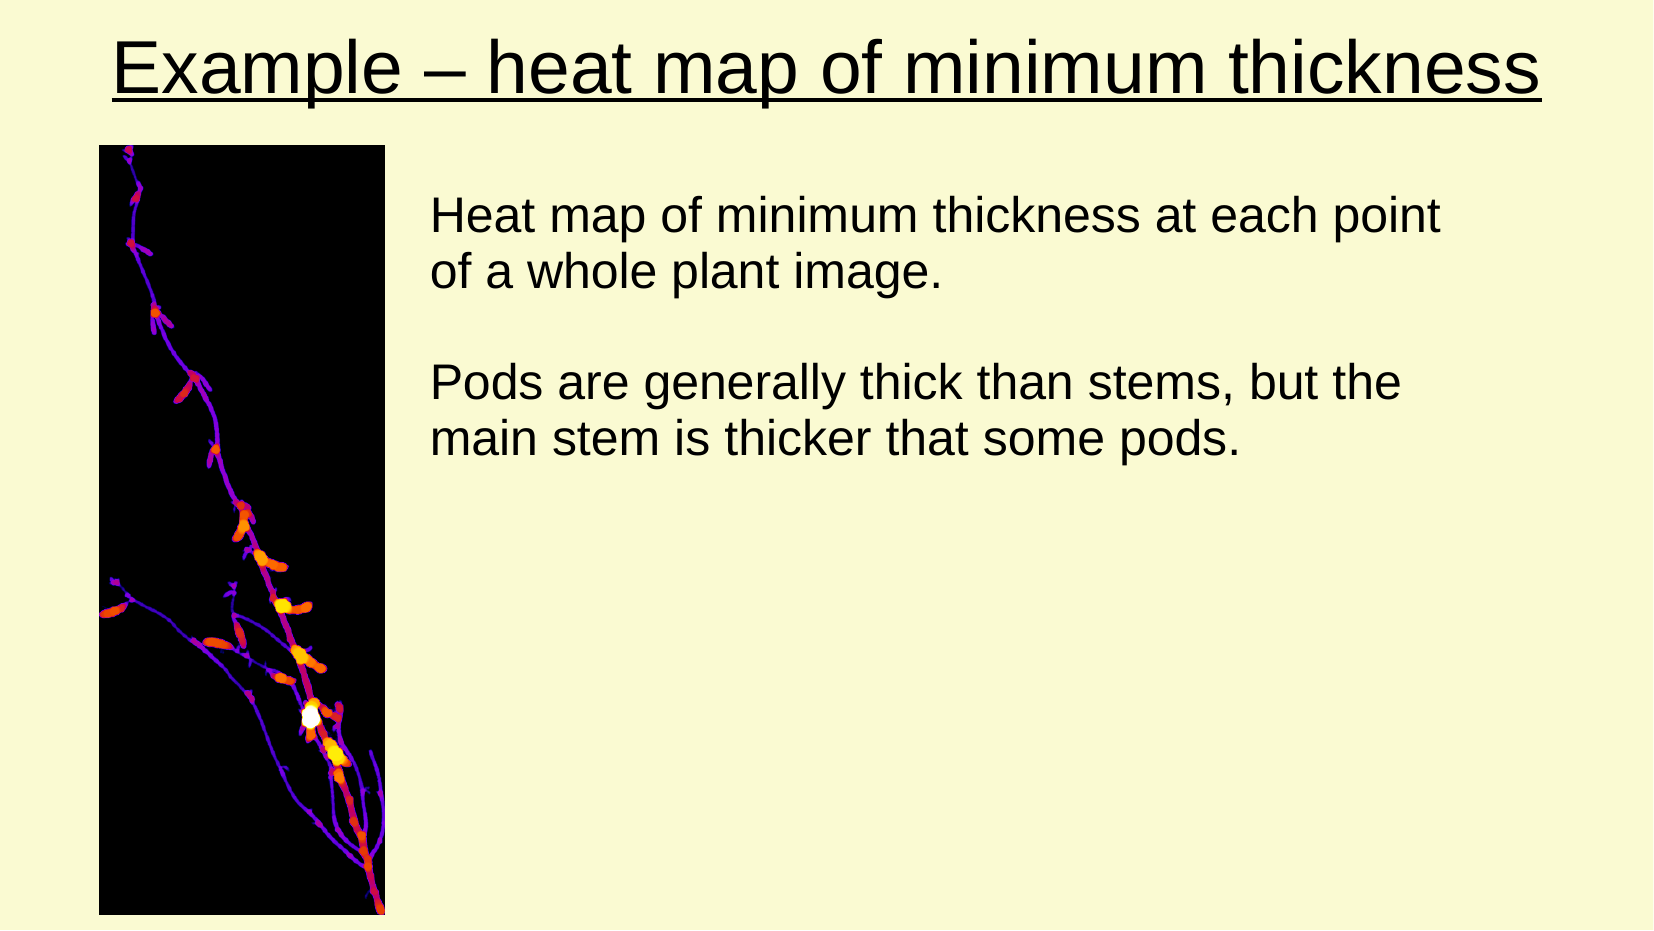

# Example – heat map of minimum thickness
Heat map of minimum thickness at each point of a whole plant image.
Pods are generally thick than stems, but the main stem is thicker that some pods.